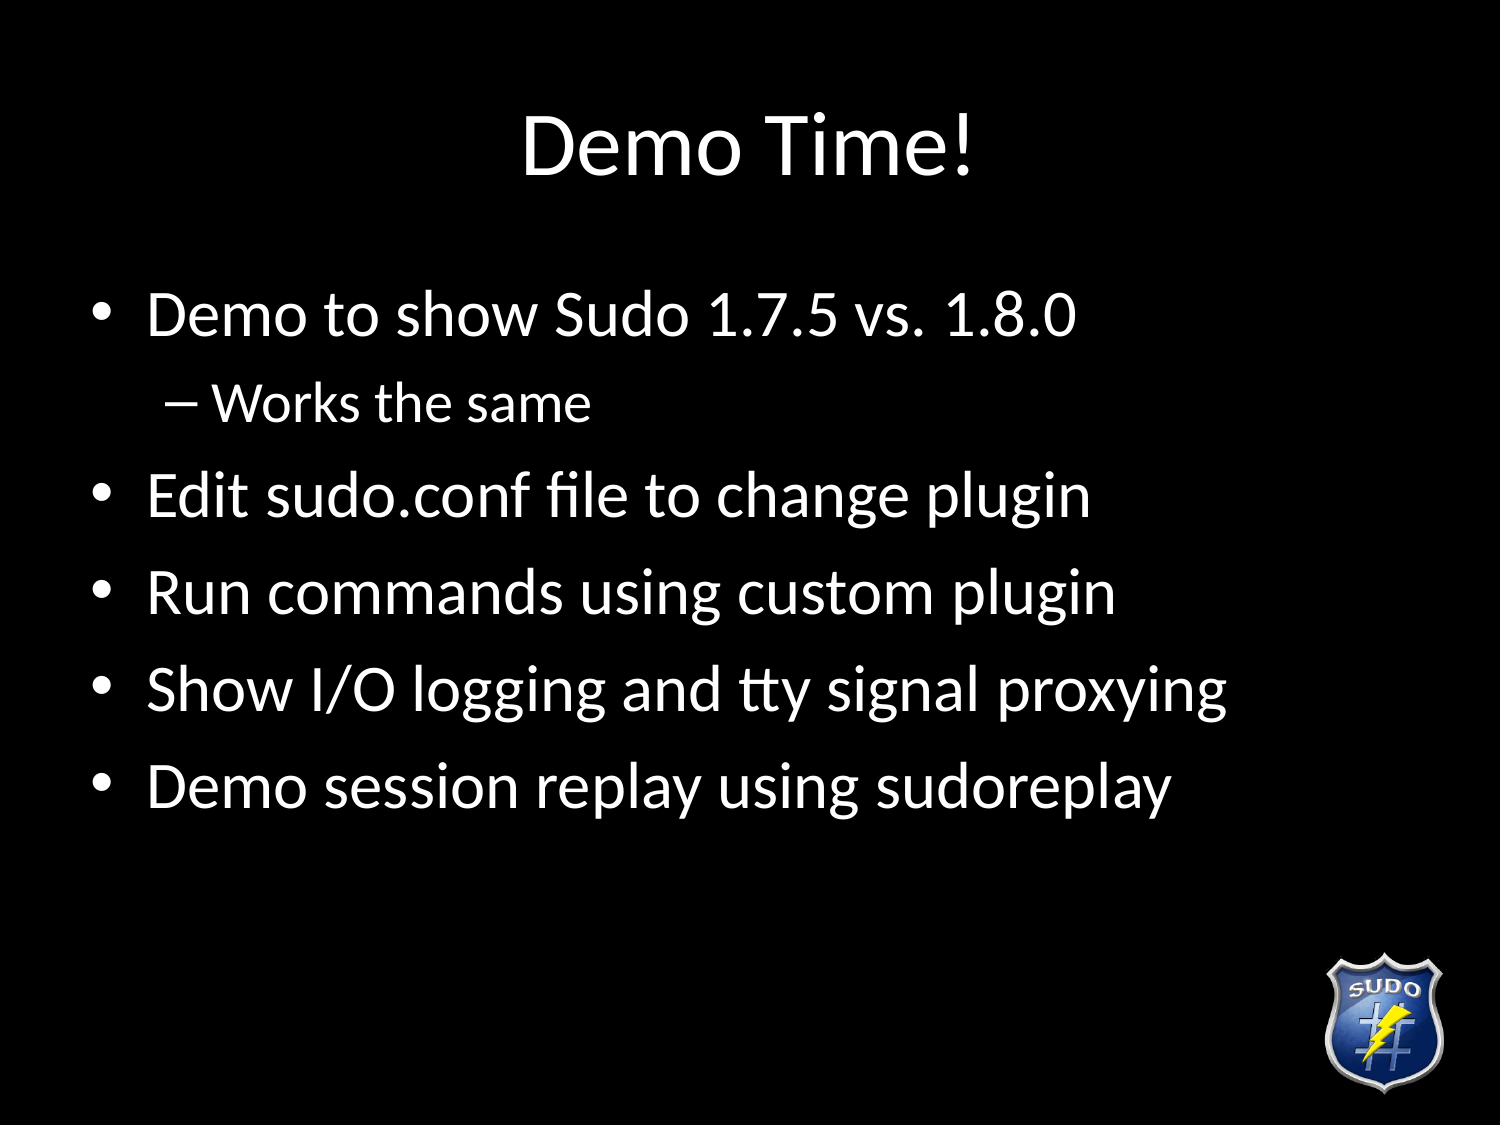

# Demo Time!
Demo to show Sudo 1.7.5 vs. 1.8.0
Works the same
Edit sudo.conf file to change plugin
Run commands using custom plugin
Show I/O logging and tty signal proxying
Demo session replay using sudoreplay